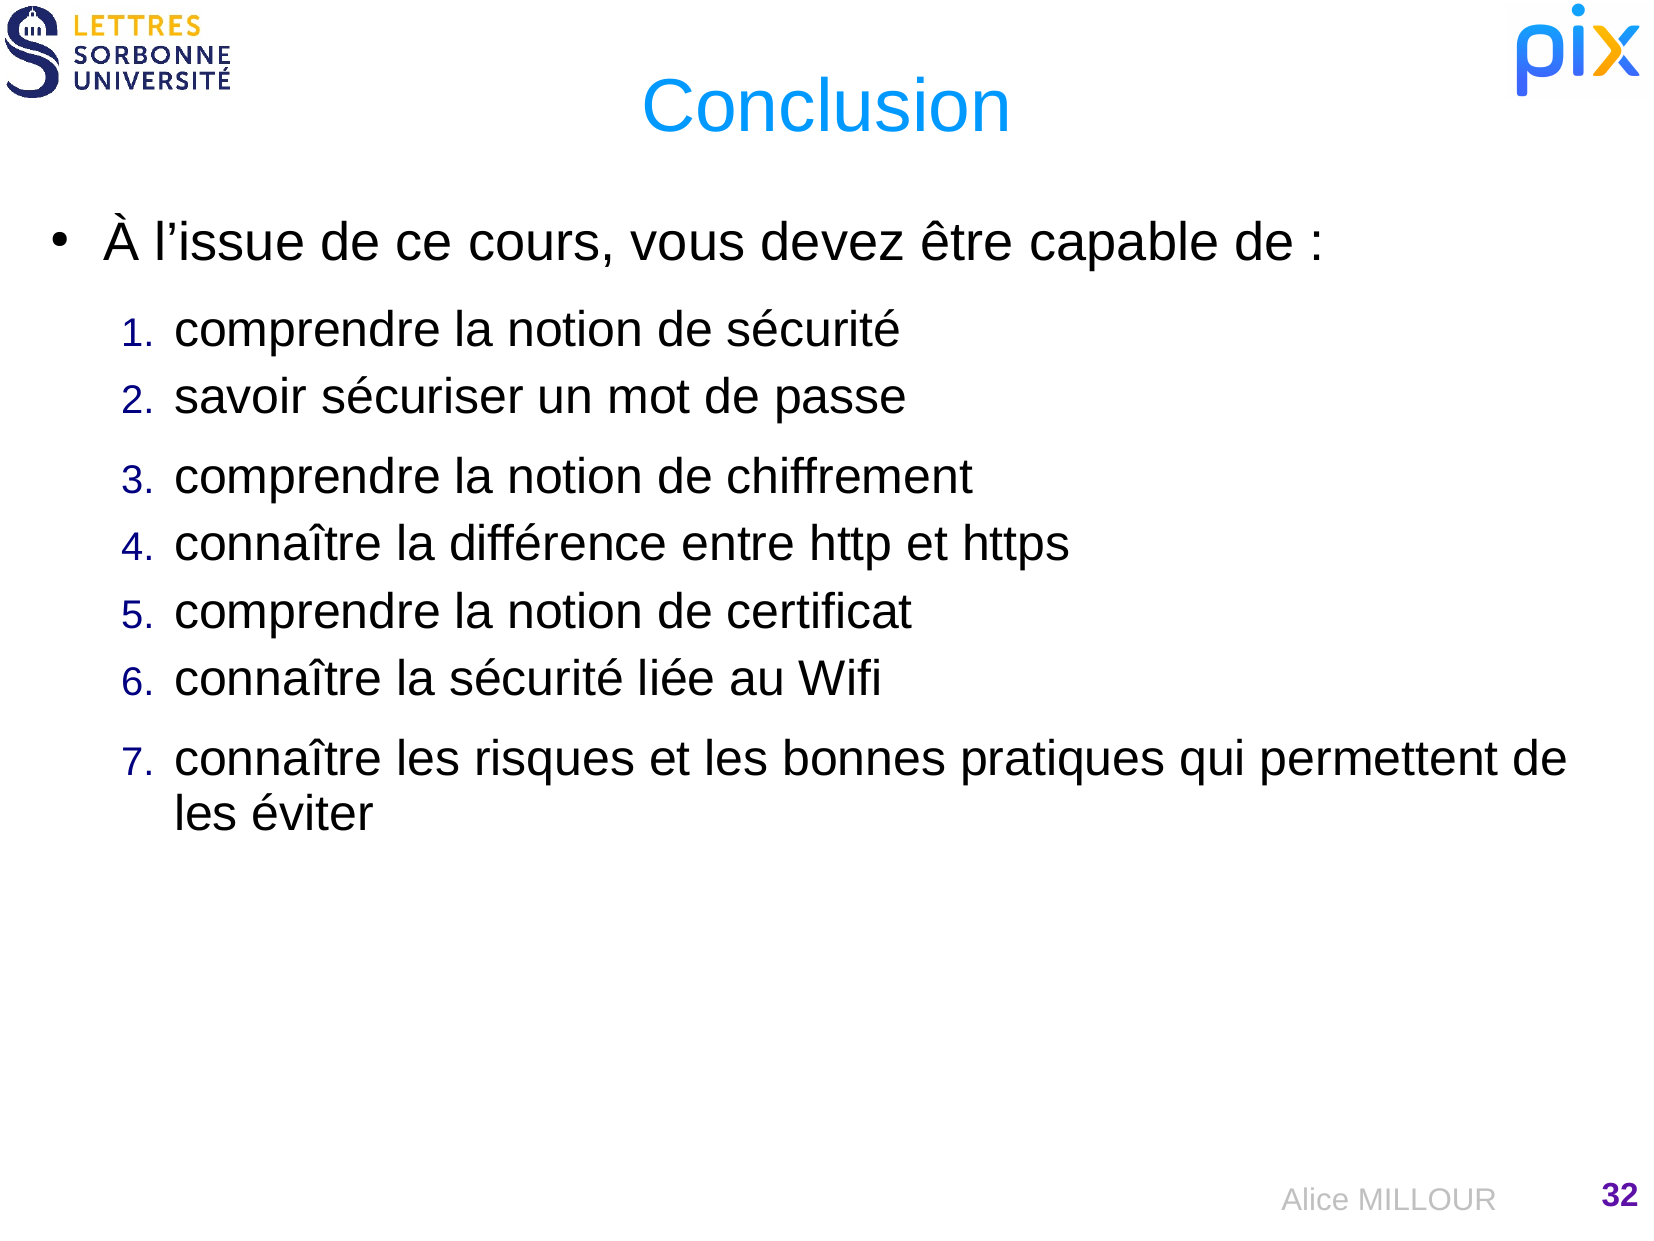

# Conclusion
À l’issue de ce cours, vous devez être capable de :
comprendre la notion de sécurité
savoir sécuriser un mot de passe
comprendre la notion de chiffrement
connaître la différence entre http et https
comprendre la notion de certificat
connaître la sécurité liée au Wifi
connaître les risques et les bonnes pratiques qui permettent de les éviter